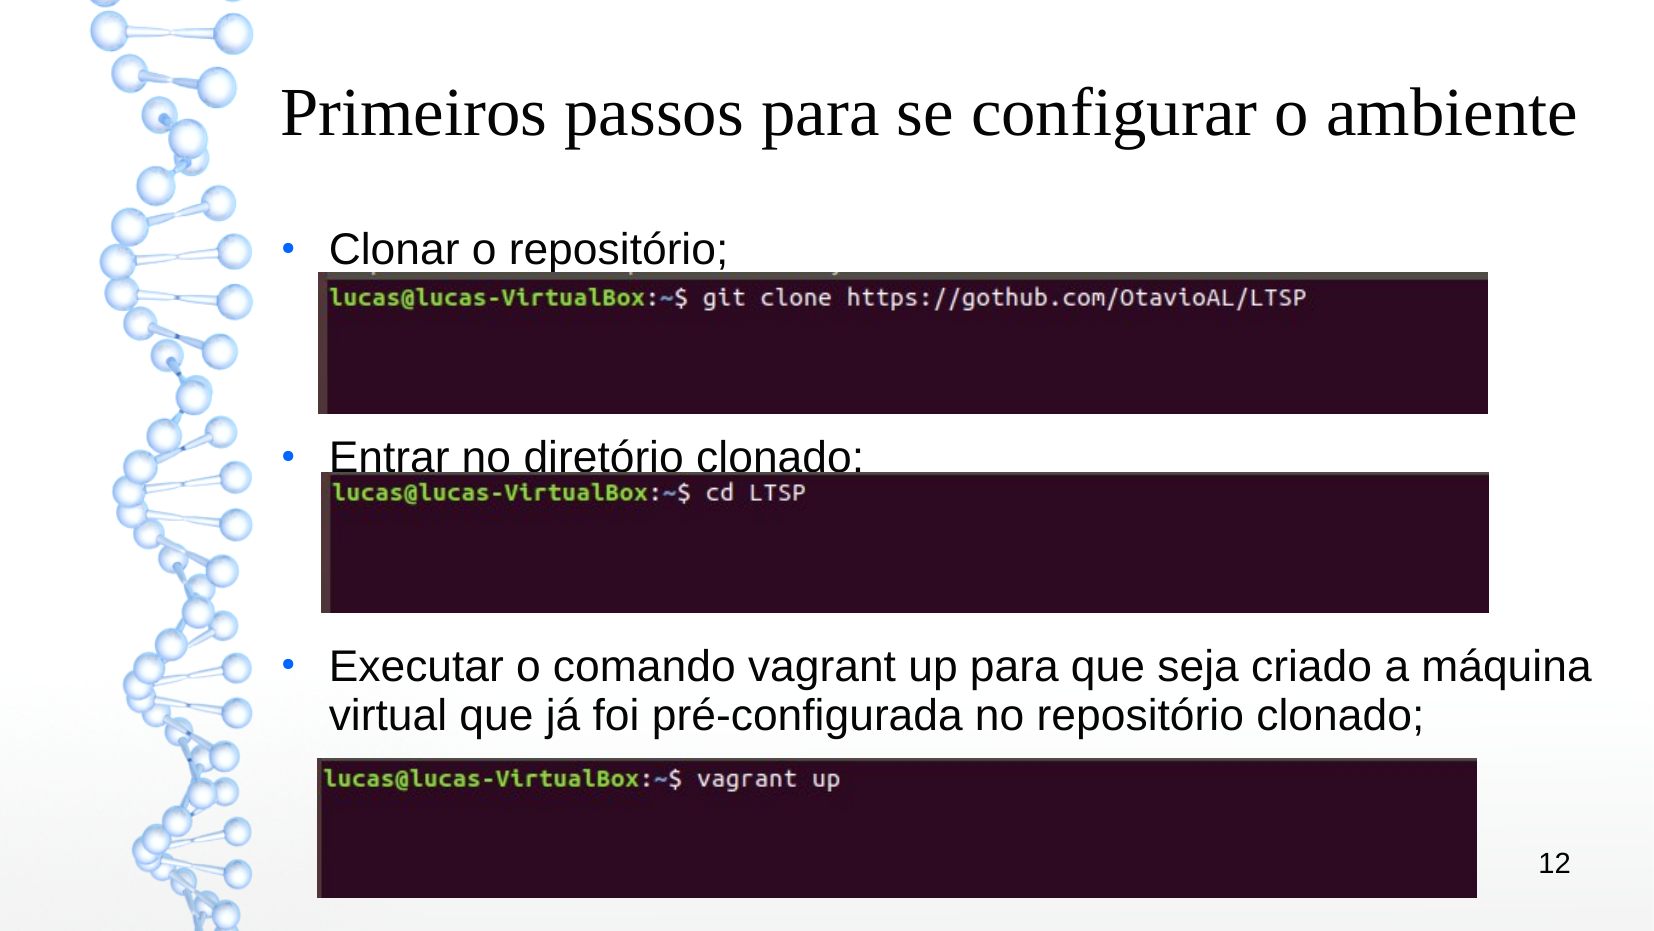

# Primeiros passos para se configurar o ambiente
Clonar o repositório;
Entrar no diretório clonado;
Executar o comando vagrant up para que seja criado a máquina virtual que já foi pré-configurada no repositório clonado;
12